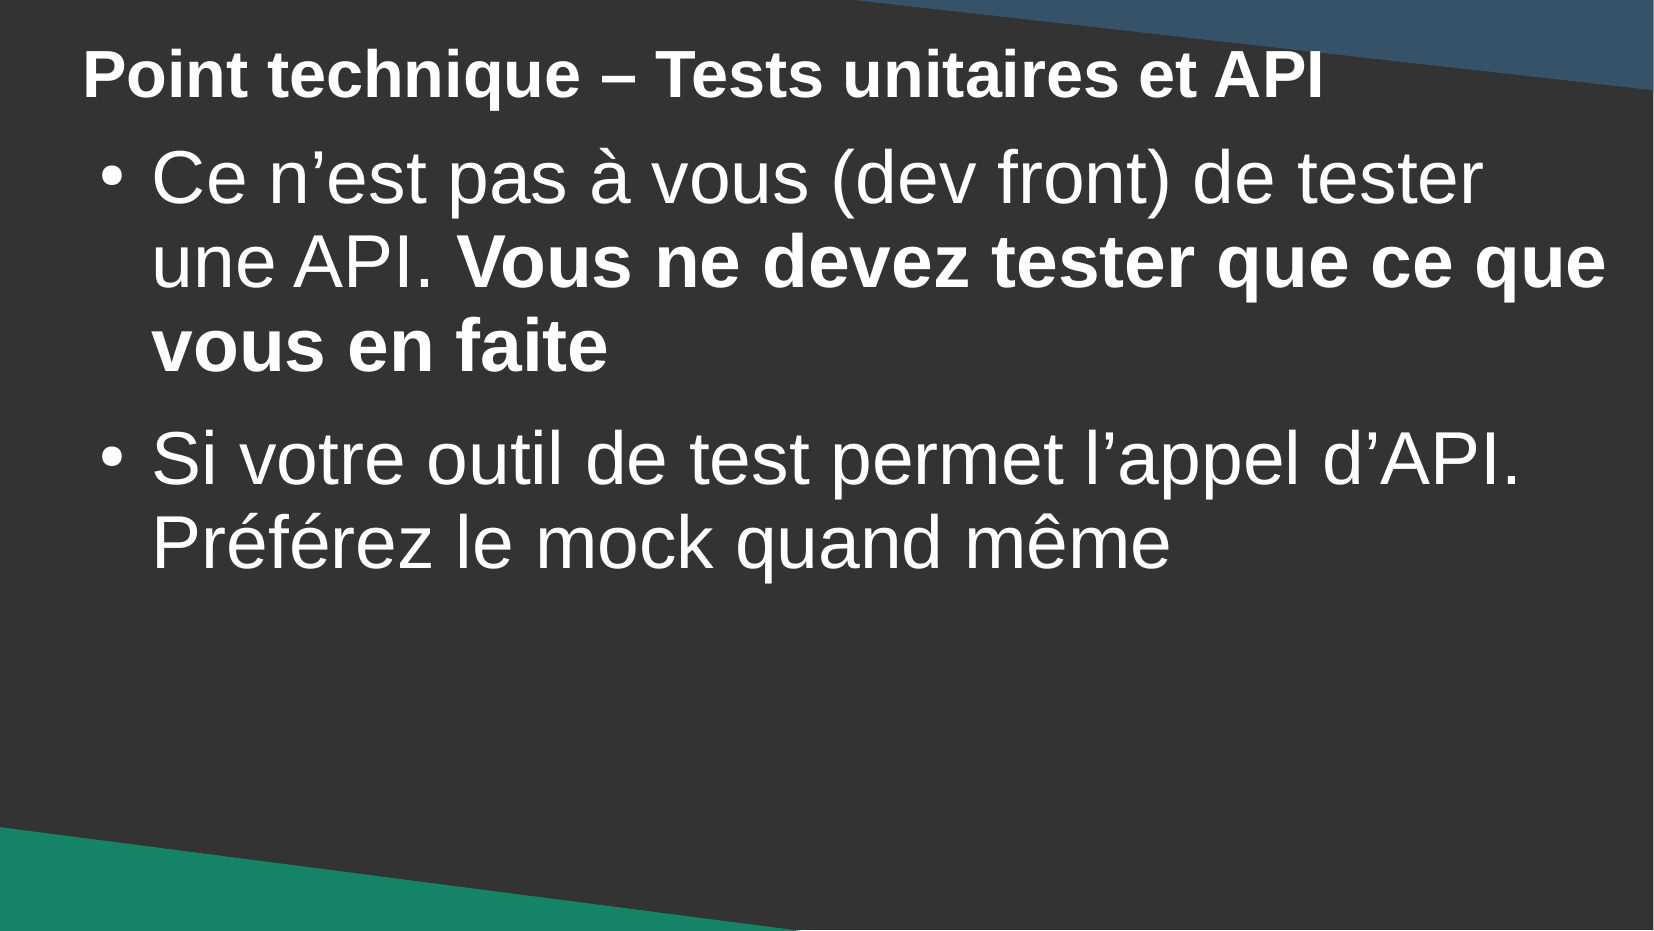

# Point technique – Tests unitaires et API
Ce n’est pas à vous (dev front) de tester une API. Vous ne devez tester que ce que vous en faite
Si votre outil de test permet l’appel d’API. Préférez le mock quand même